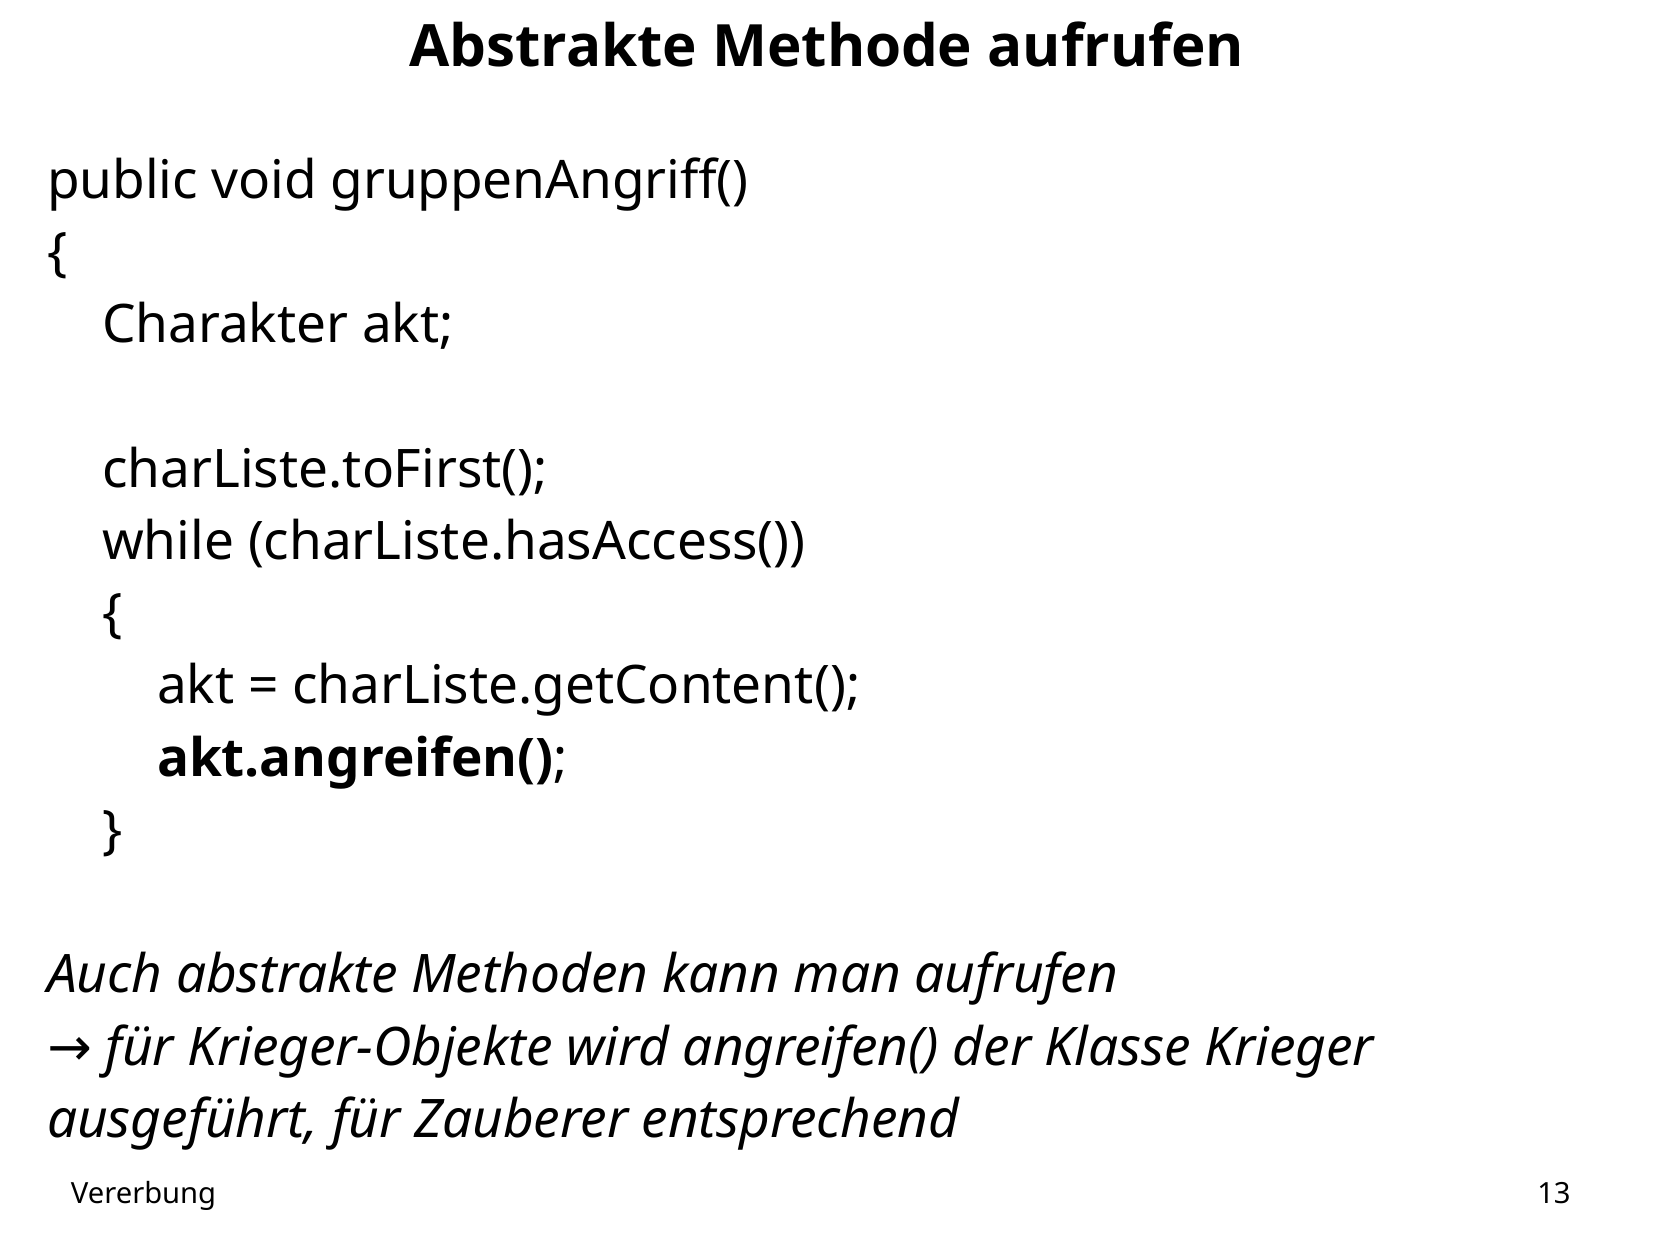

# Abstrakte Methode aufrufen
public void gruppenAngriff()
{
 Charakter akt;
 charListe.toFirst();
 while (charListe.hasAccess())
 {
 akt = charListe.getContent();
 akt.angreifen();
 }
Auch abstrakte Methoden kann man aufrufen
→ für Krieger-Objekte wird angreifen() der Klasse Krieger ausgeführt, für Zauberer entsprechend
Vererbung
13